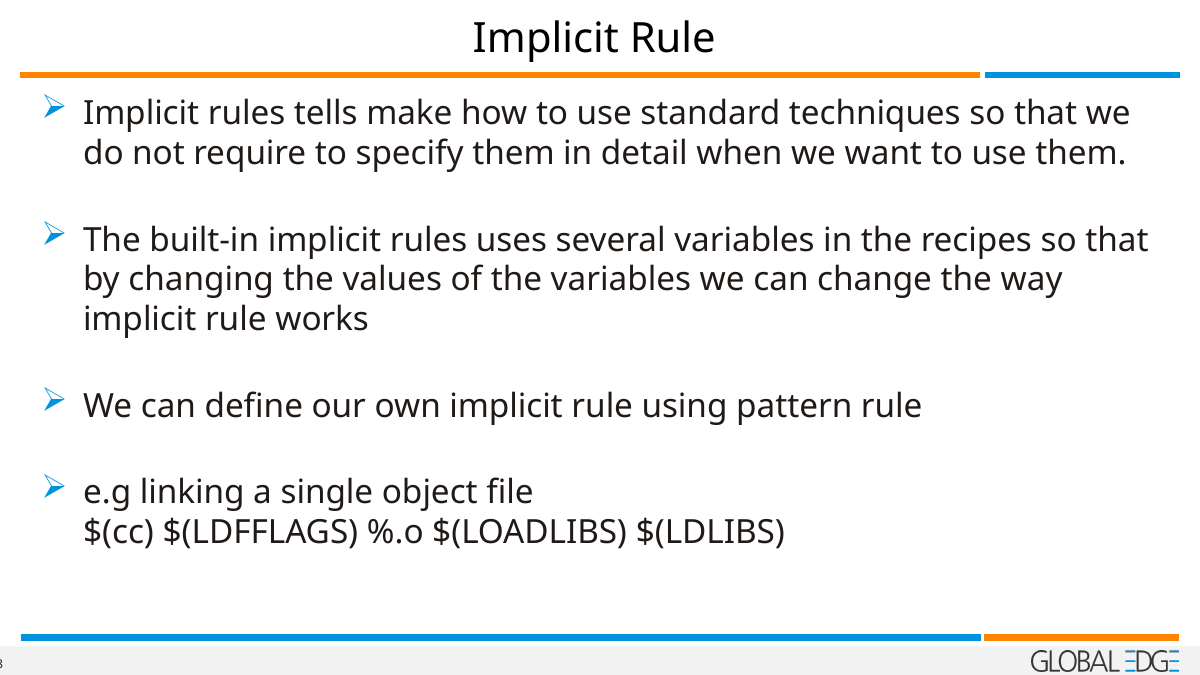

Implicit Rule
# Implicit rules tells make how to use standard techniques so that we do not require to specify them in detail when we want to use them.
The built-in implicit rules uses several variables in the recipes so that by changing the values of the variables we can change the way implicit rule works
We can define our own implicit rule using pattern rule
e.g linking a single object file
$(cc) $(LDFFLAGS) %.o $(LOADLIBS) $(LDLIBS)